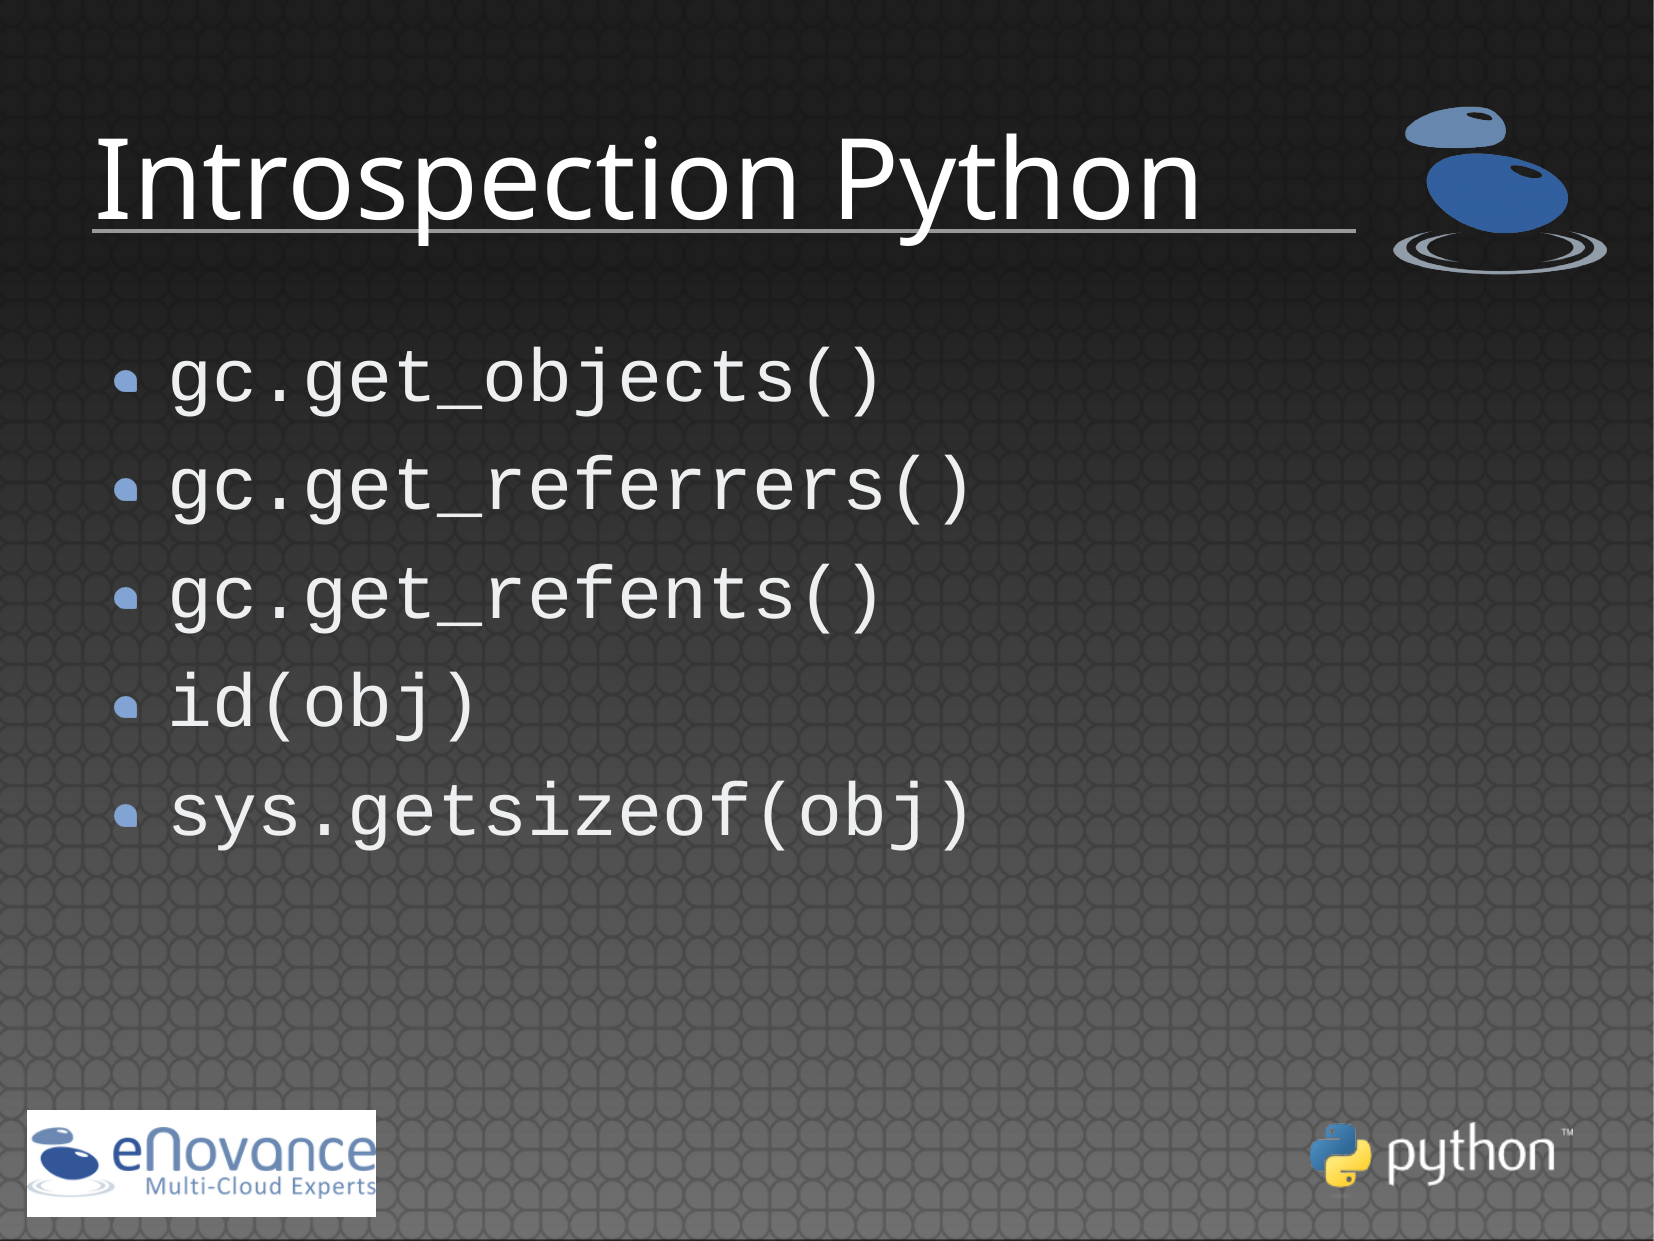

Introspection Python
# gc.get_objects()
gc.get_referrers()
gc.get_refents()
id(obj)
sys.getsizeof(obj)